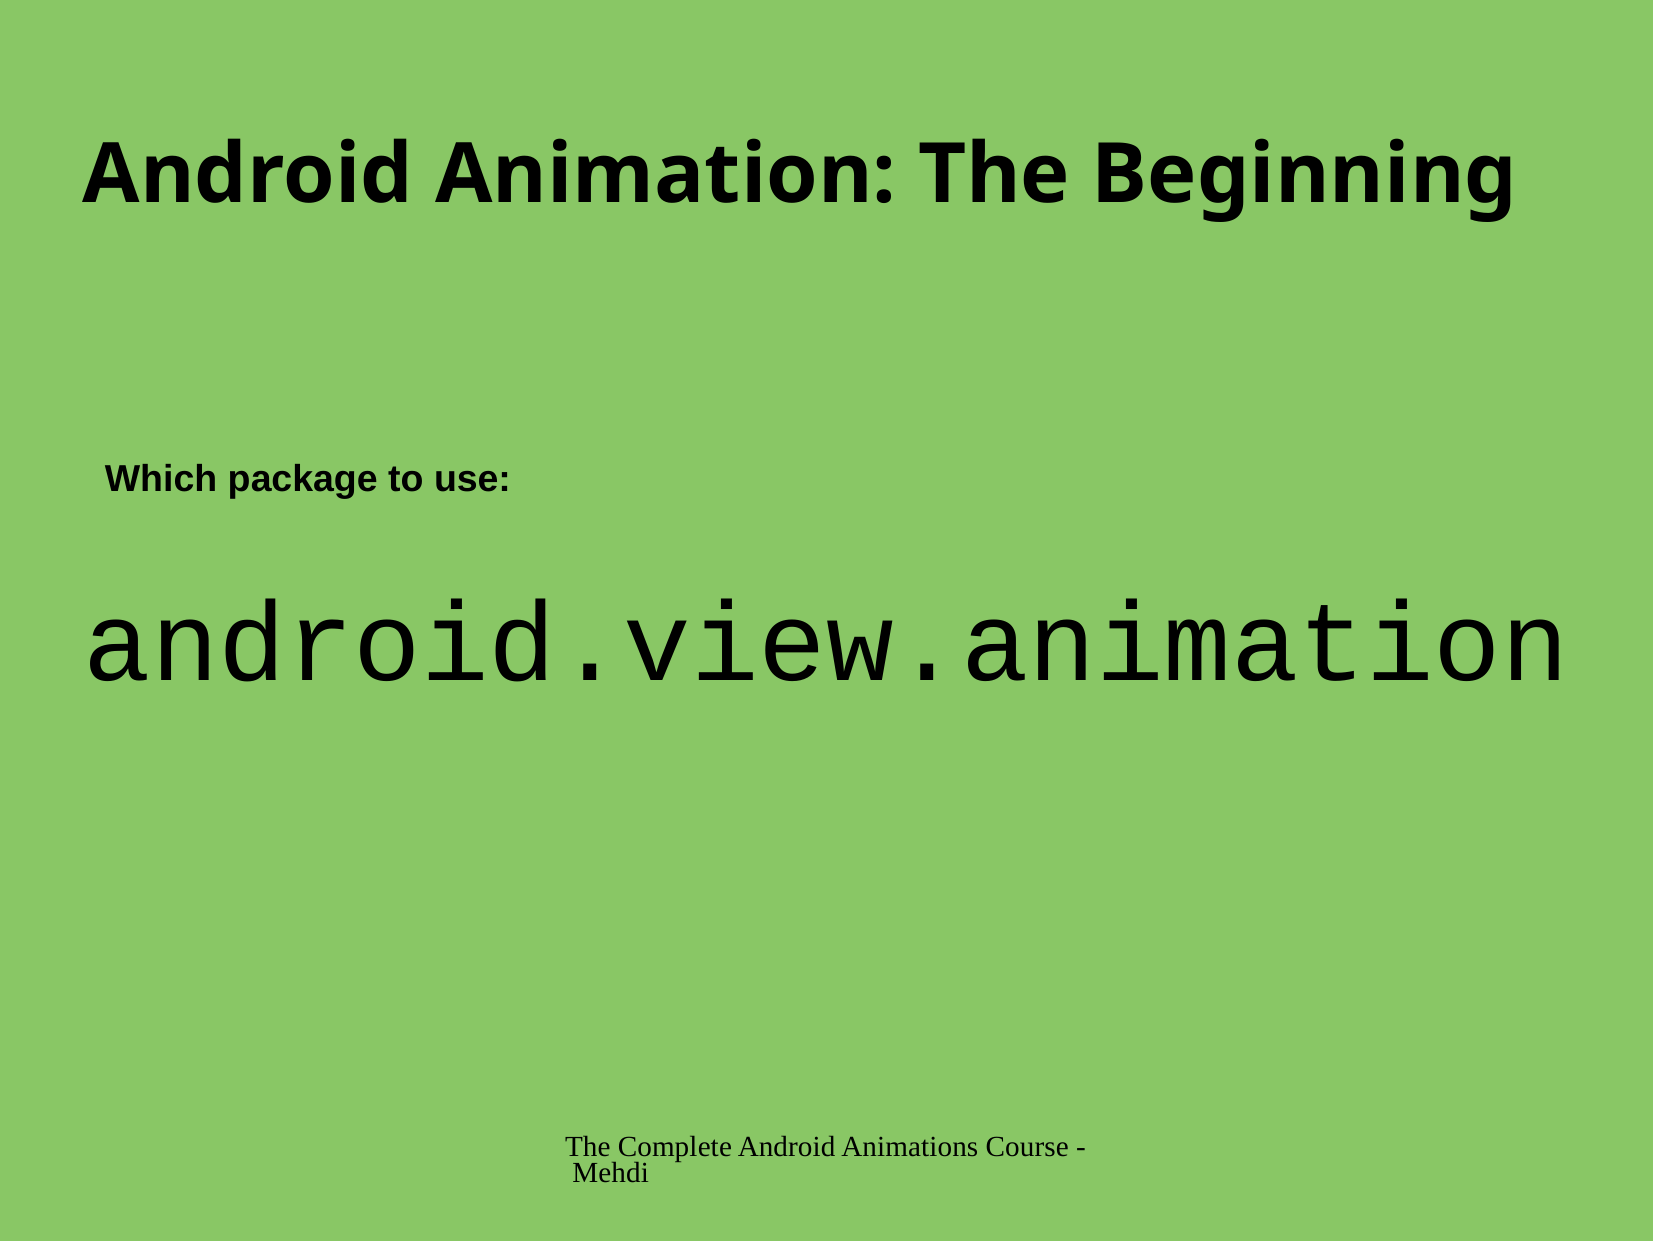

# Android Animation: The Beginning
android.view.animation
Which package to use:
The Complete Android Animations Course - Mehdi